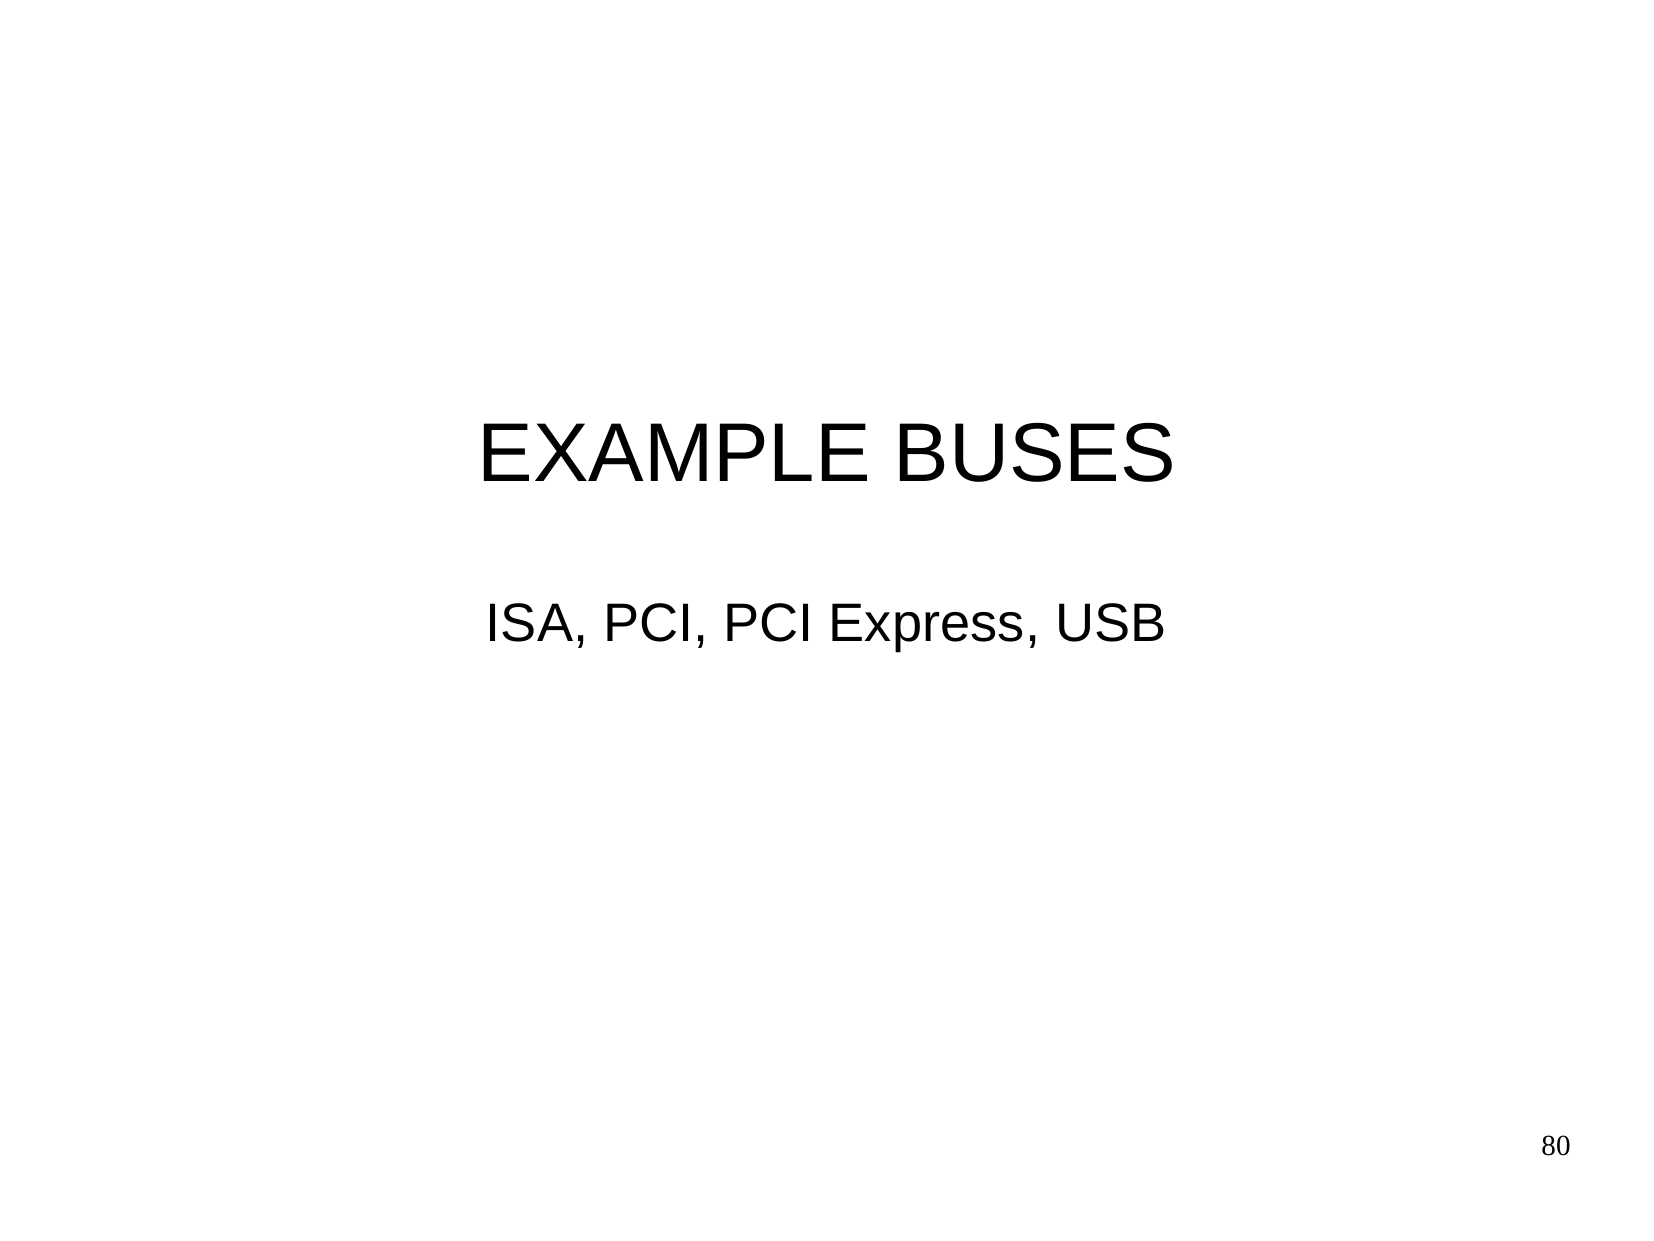

# EXAMPLE BUSES
ISA, PCI, PCI Express, USB
80